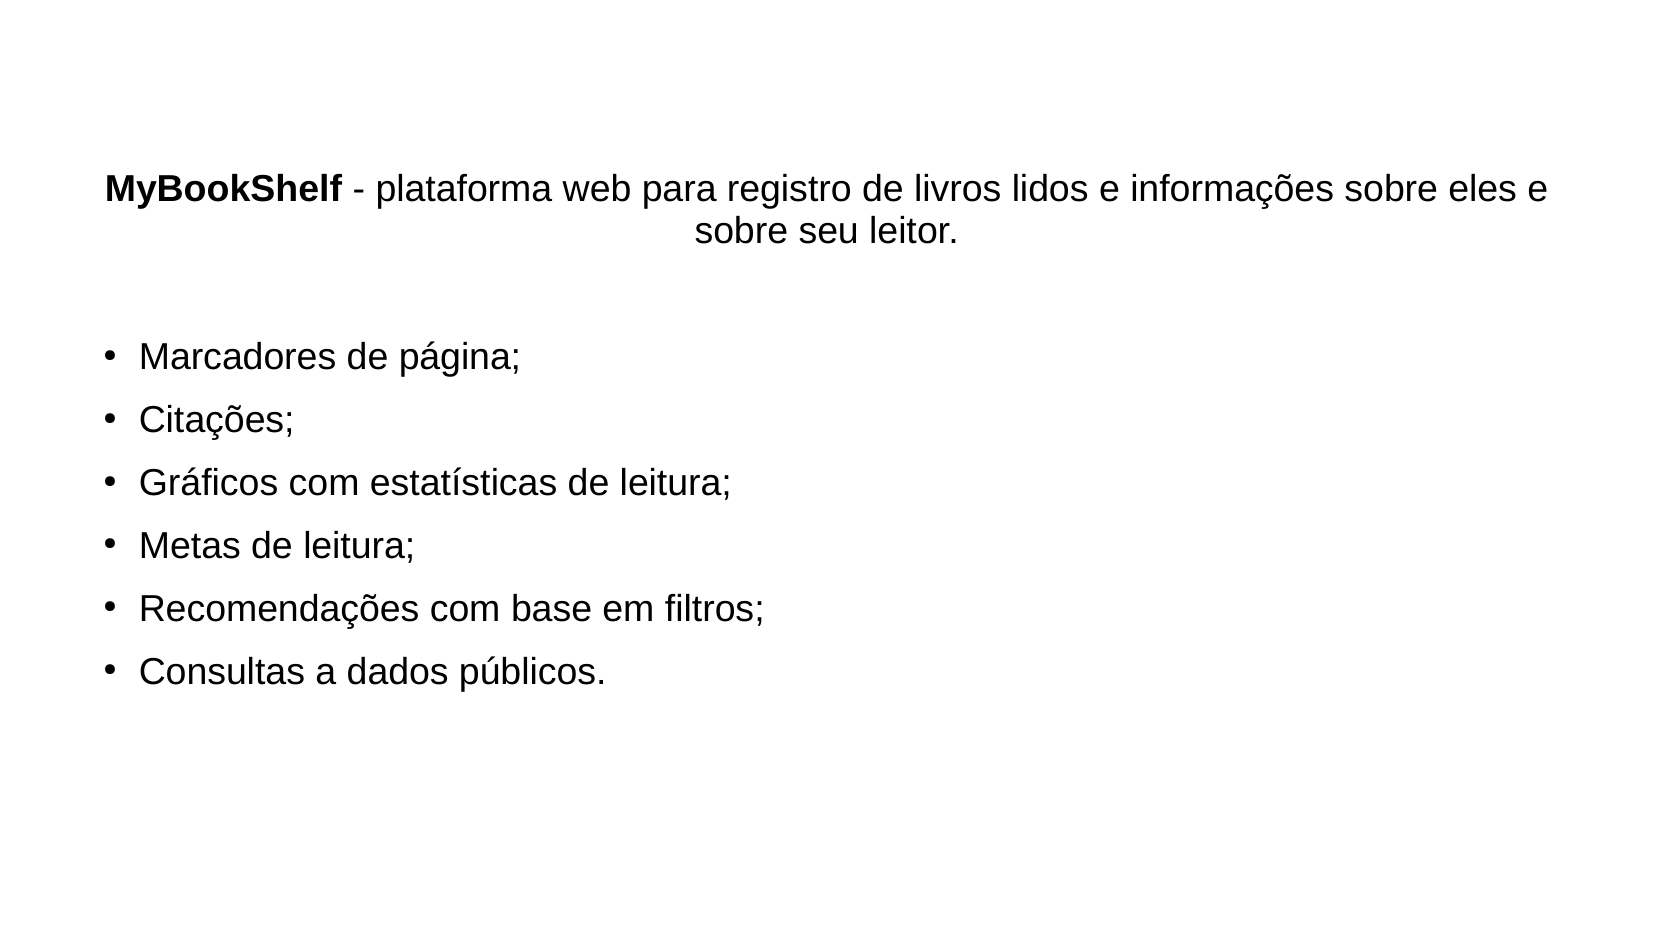

MyBookShelf - plataforma web para registro de livros lidos e informações sobre eles e sobre seu leitor.
Marcadores de página;
Citações;
Gráficos com estatísticas de leitura;
Metas de leitura;
Recomendações com base em filtros;
Consultas a dados públicos.